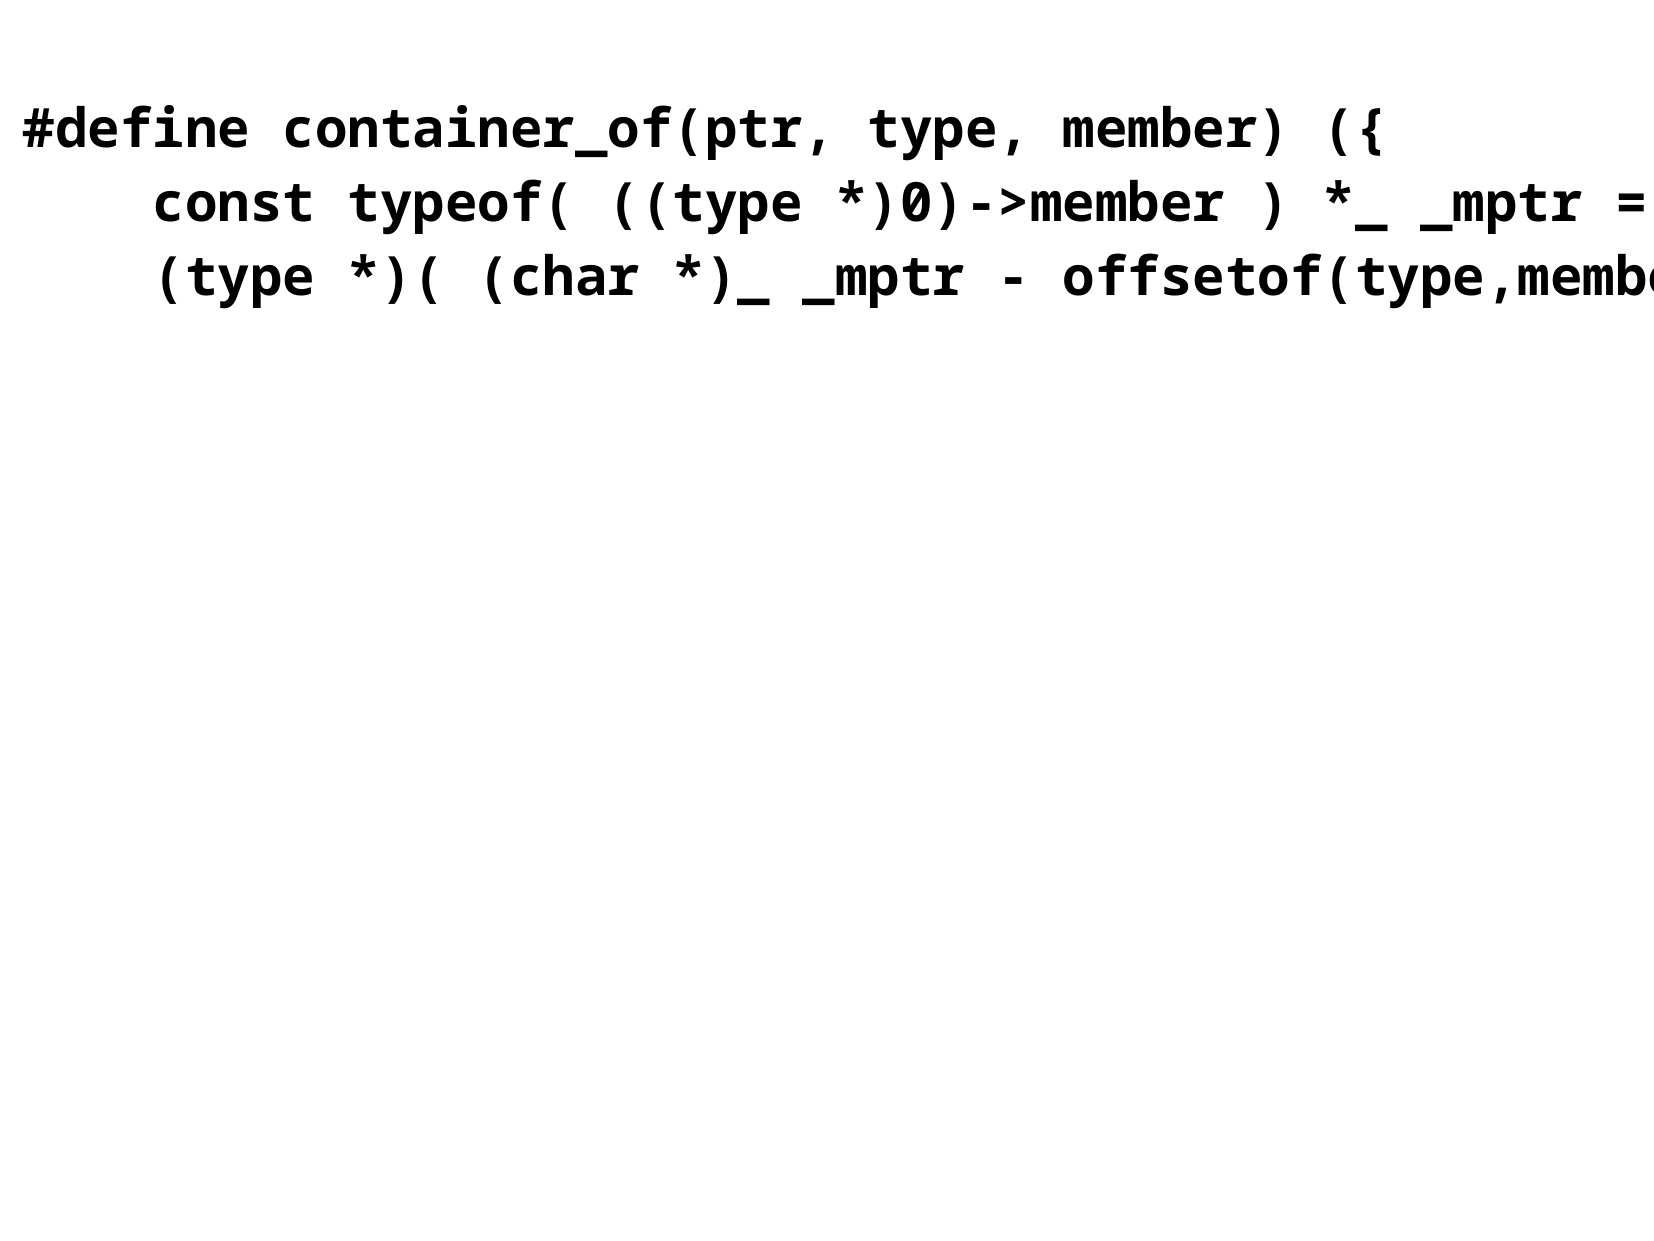

#define container_of(ptr, type, member) ({ \
 const typeof( ((type *)0)->member ) *_ _mptr = (ptr); \
 (type *)( (char *)_ _mptr - offsetof(type,member) );})